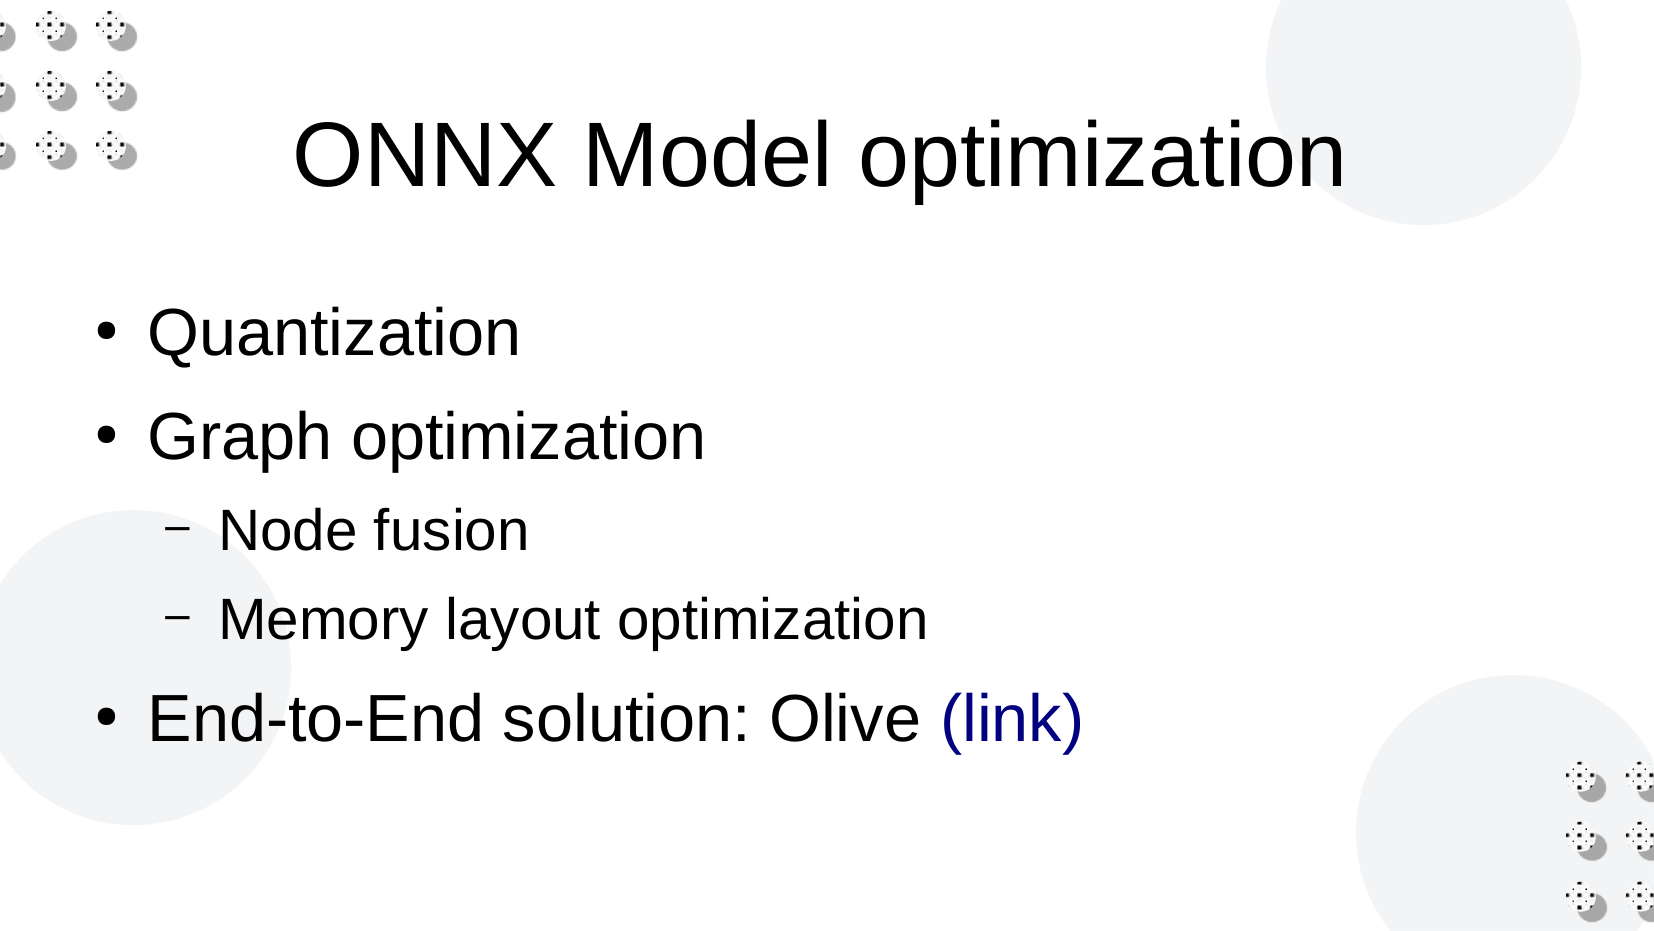

# ONNX Model optimization
Quantization
Graph optimization
Node fusion
Memory layout optimization
End-to-End solution: Olive (link)